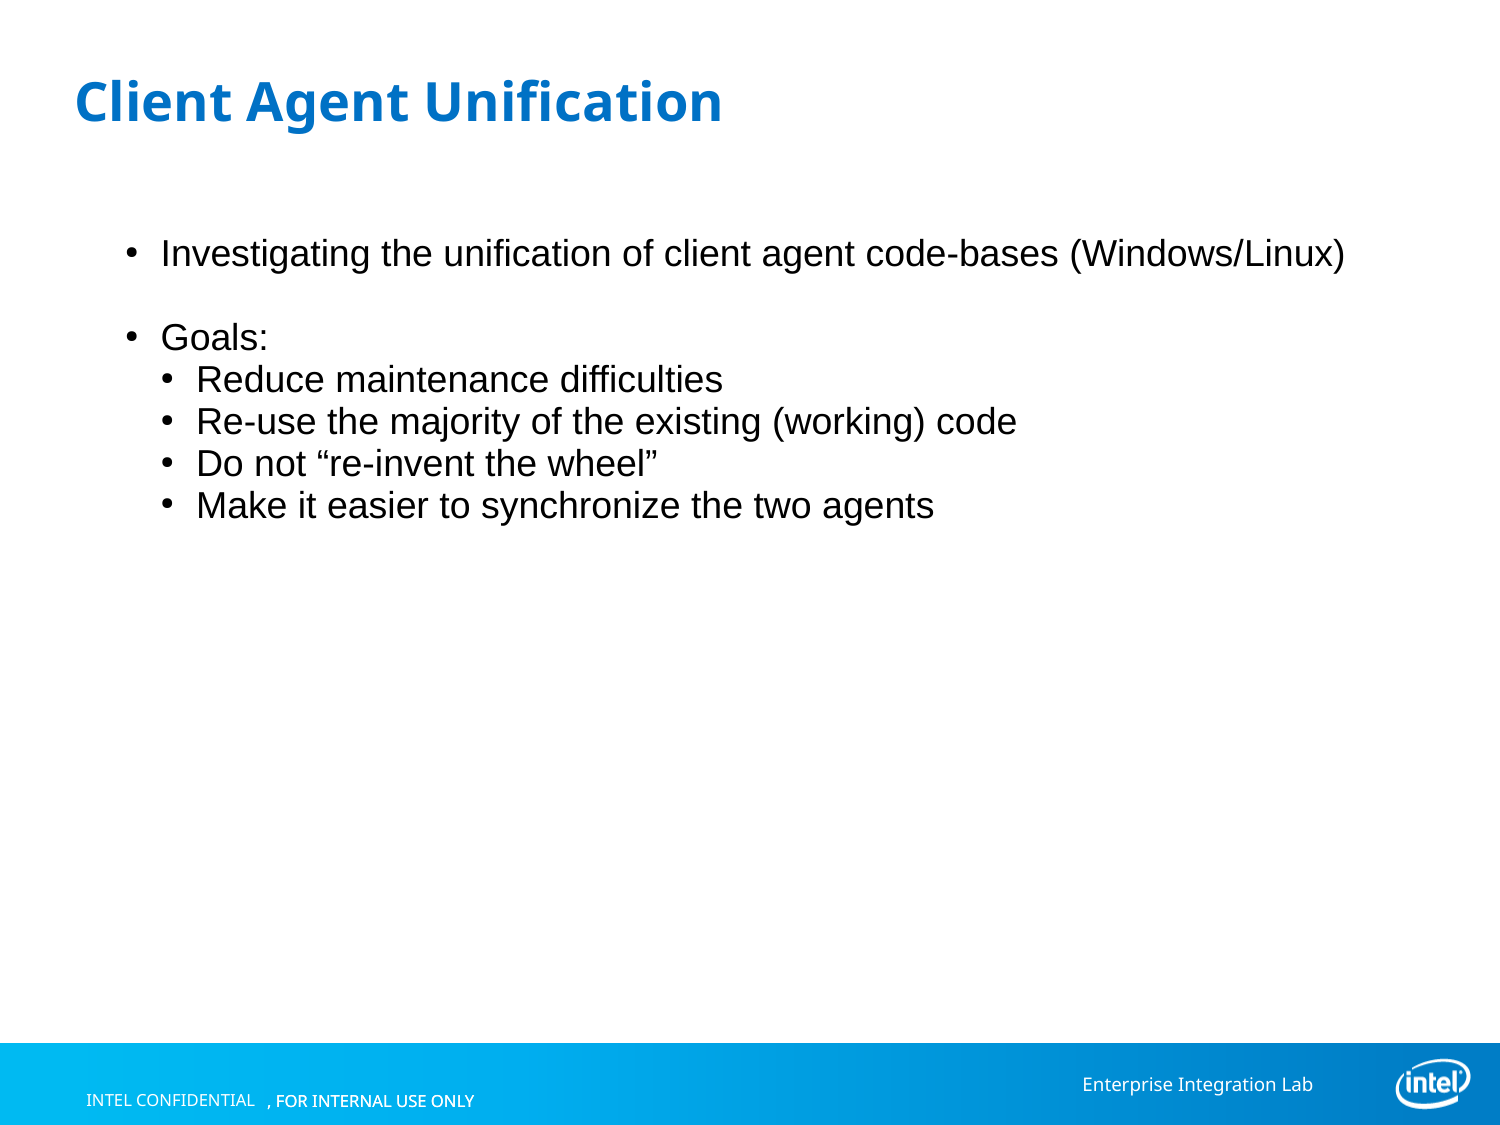

# Client Agent Unification
Investigating the unification of client agent code-bases (Windows/Linux)
Goals:
Reduce maintenance difficulties
Re-use the majority of the existing (working) code
Do not “re-invent the wheel”
Make it easier to synchronize the two agents